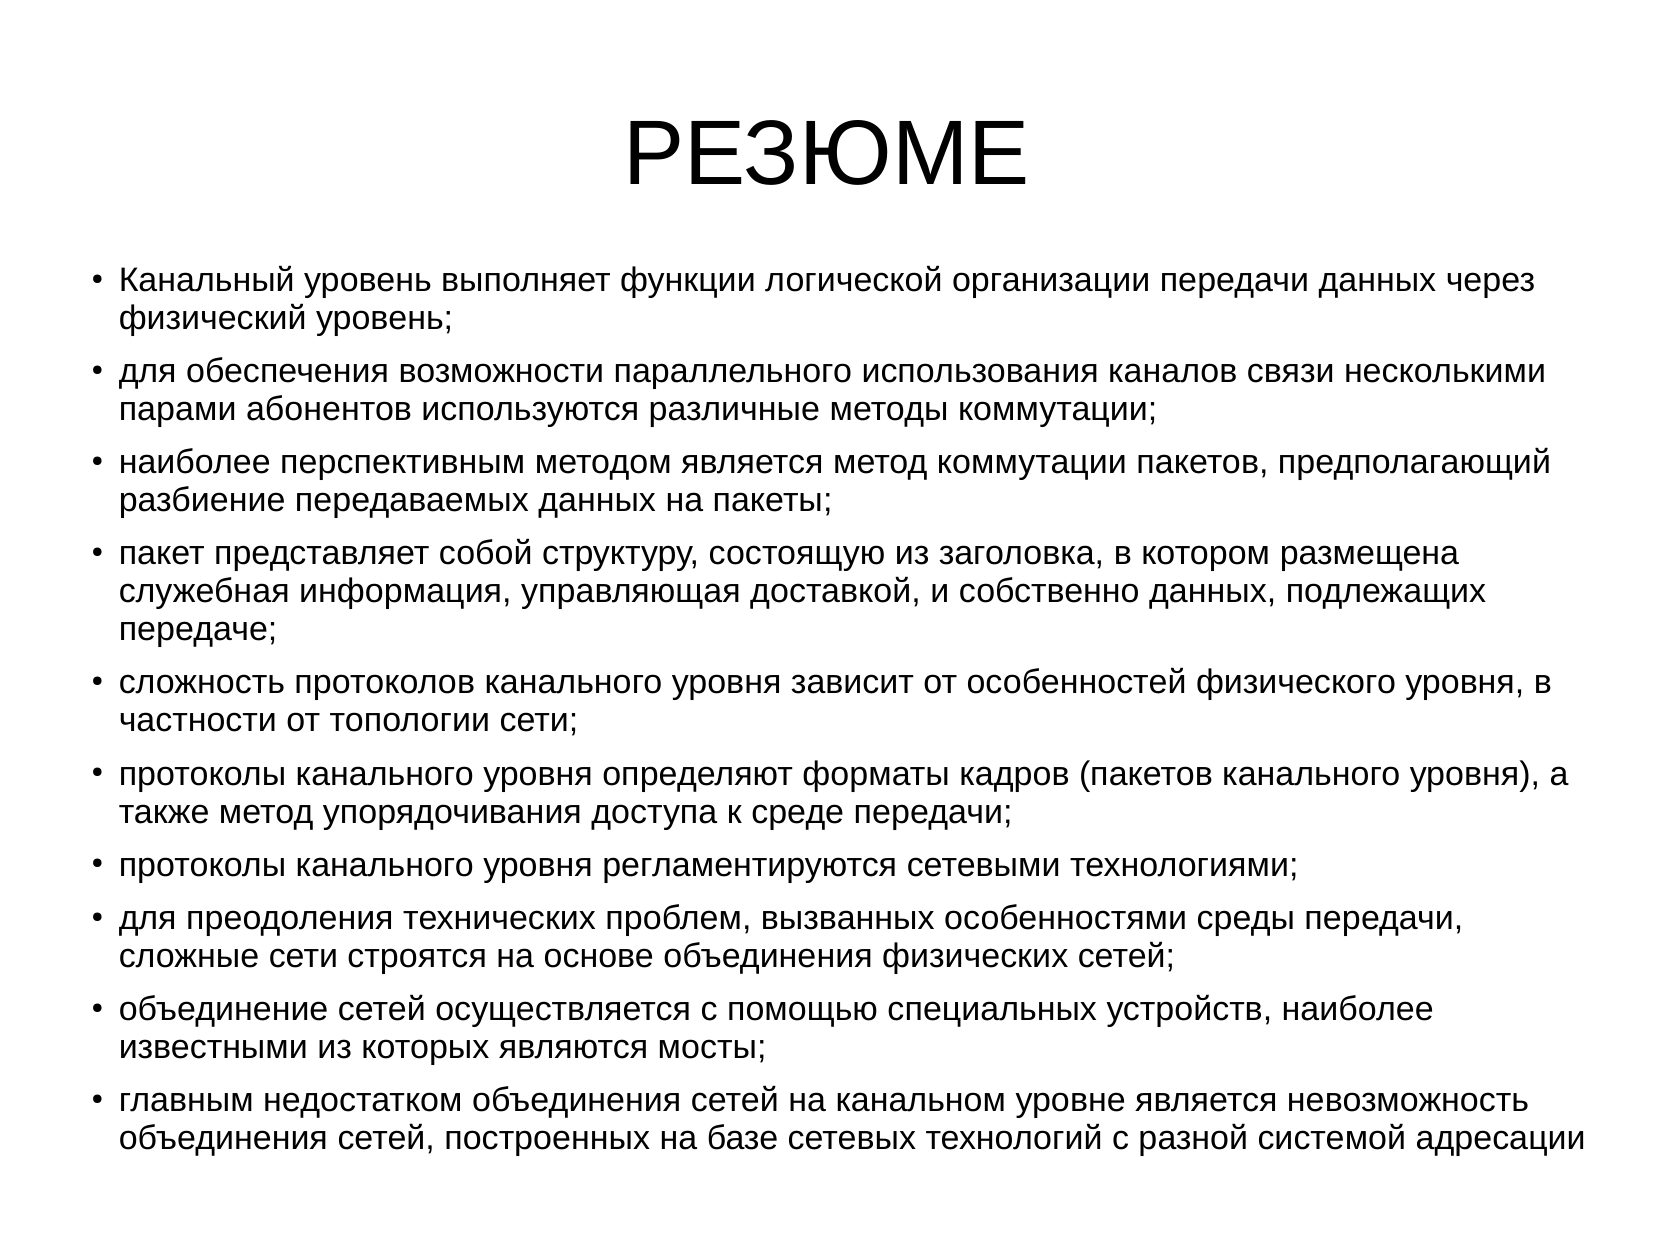

# РЕЗЮМЕ
Канальный уровень выполняет функции логической организации передачи данных через физический уровень;
для обеспечения возможности параллельного использования каналов связи несколькими парами абонентов используются различные методы коммутации;
наиболее перспективным методом является метод коммутации пакетов, предполагающий разбиение передаваемых данных на пакеты;
пакет представляет собой структуру, состоящую из заголовка, в котором размещена служебная информация, управляющая доставкой, и собственно данных, подлежащих передаче;
сложность протоколов канального уровня зависит от особенностей физического уровня, в частности от топологии сети;
протоколы канального уровня определяют форматы кадров (пакетов канального уровня), а также метод упорядочивания доступа к среде передачи;
протоколы канального уровня регламентируются сетевыми технологиями;
для преодоления технических проблем, вызванных особенностями среды передачи, сложные сети строятся на основе объединения физических сетей;
объединение сетей осуществляется с помощью специальных устройств, наиболее известными из которых являются мосты;
главным недостатком объединения сетей на канальном уровне является невозможность объединения сетей, построенных на базе сетевых технологий с разной системой адресации